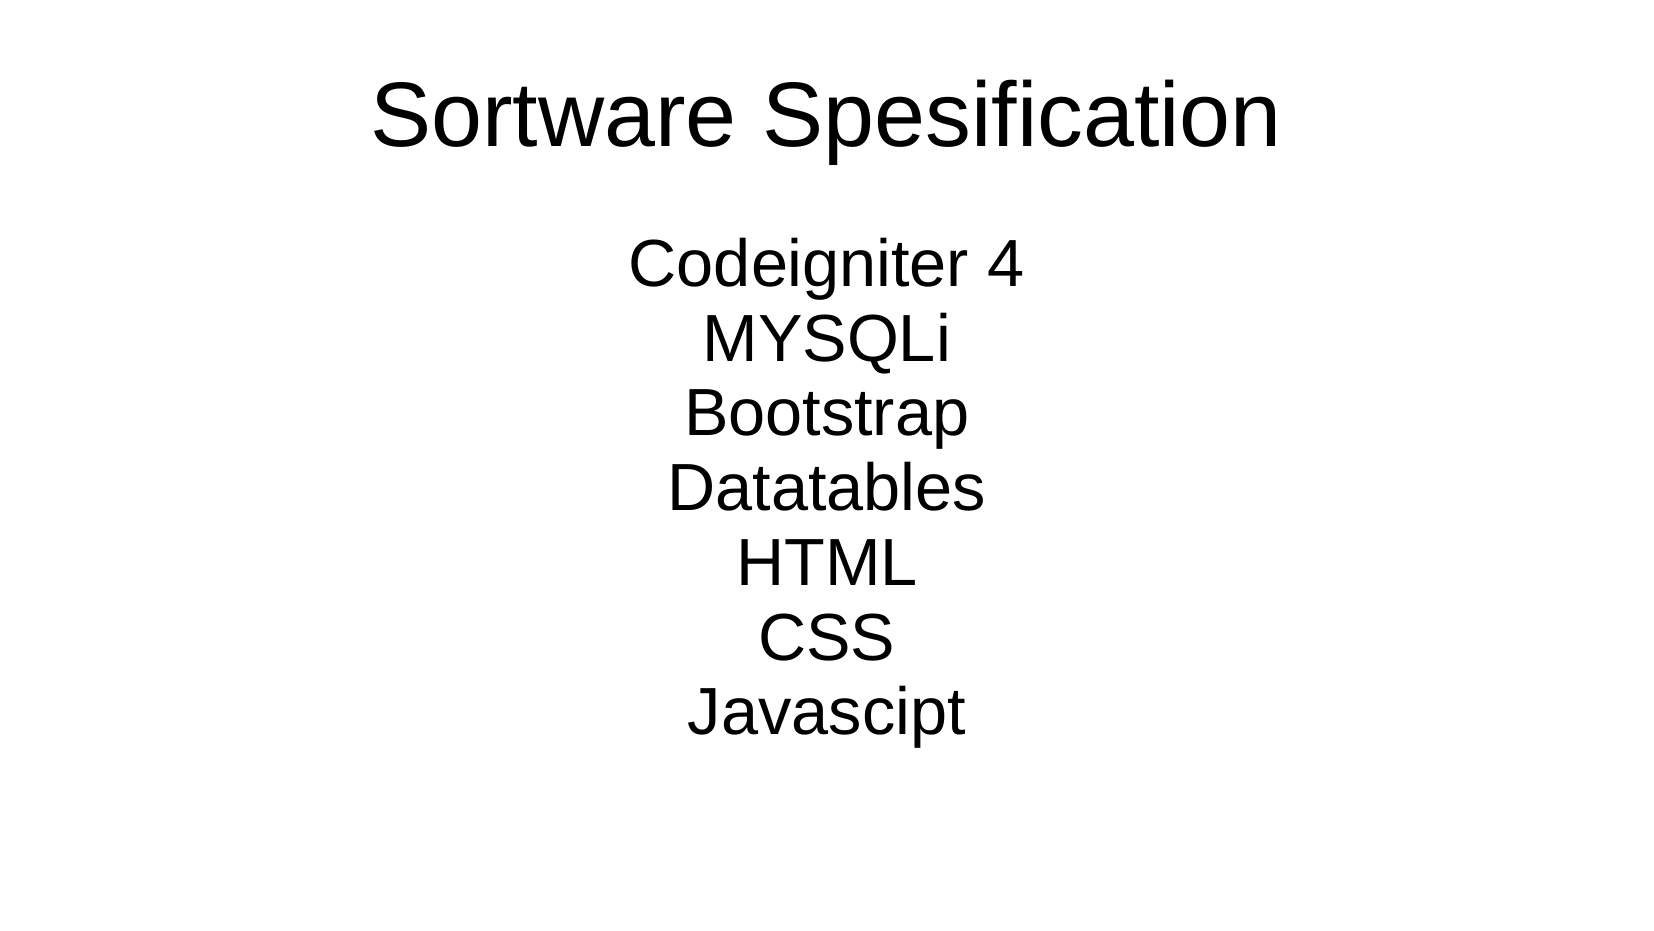

# Sortware Spesification
Codeigniter 4
MYSQLi
Bootstrap
Datatables
HTML
CSS
Javascipt